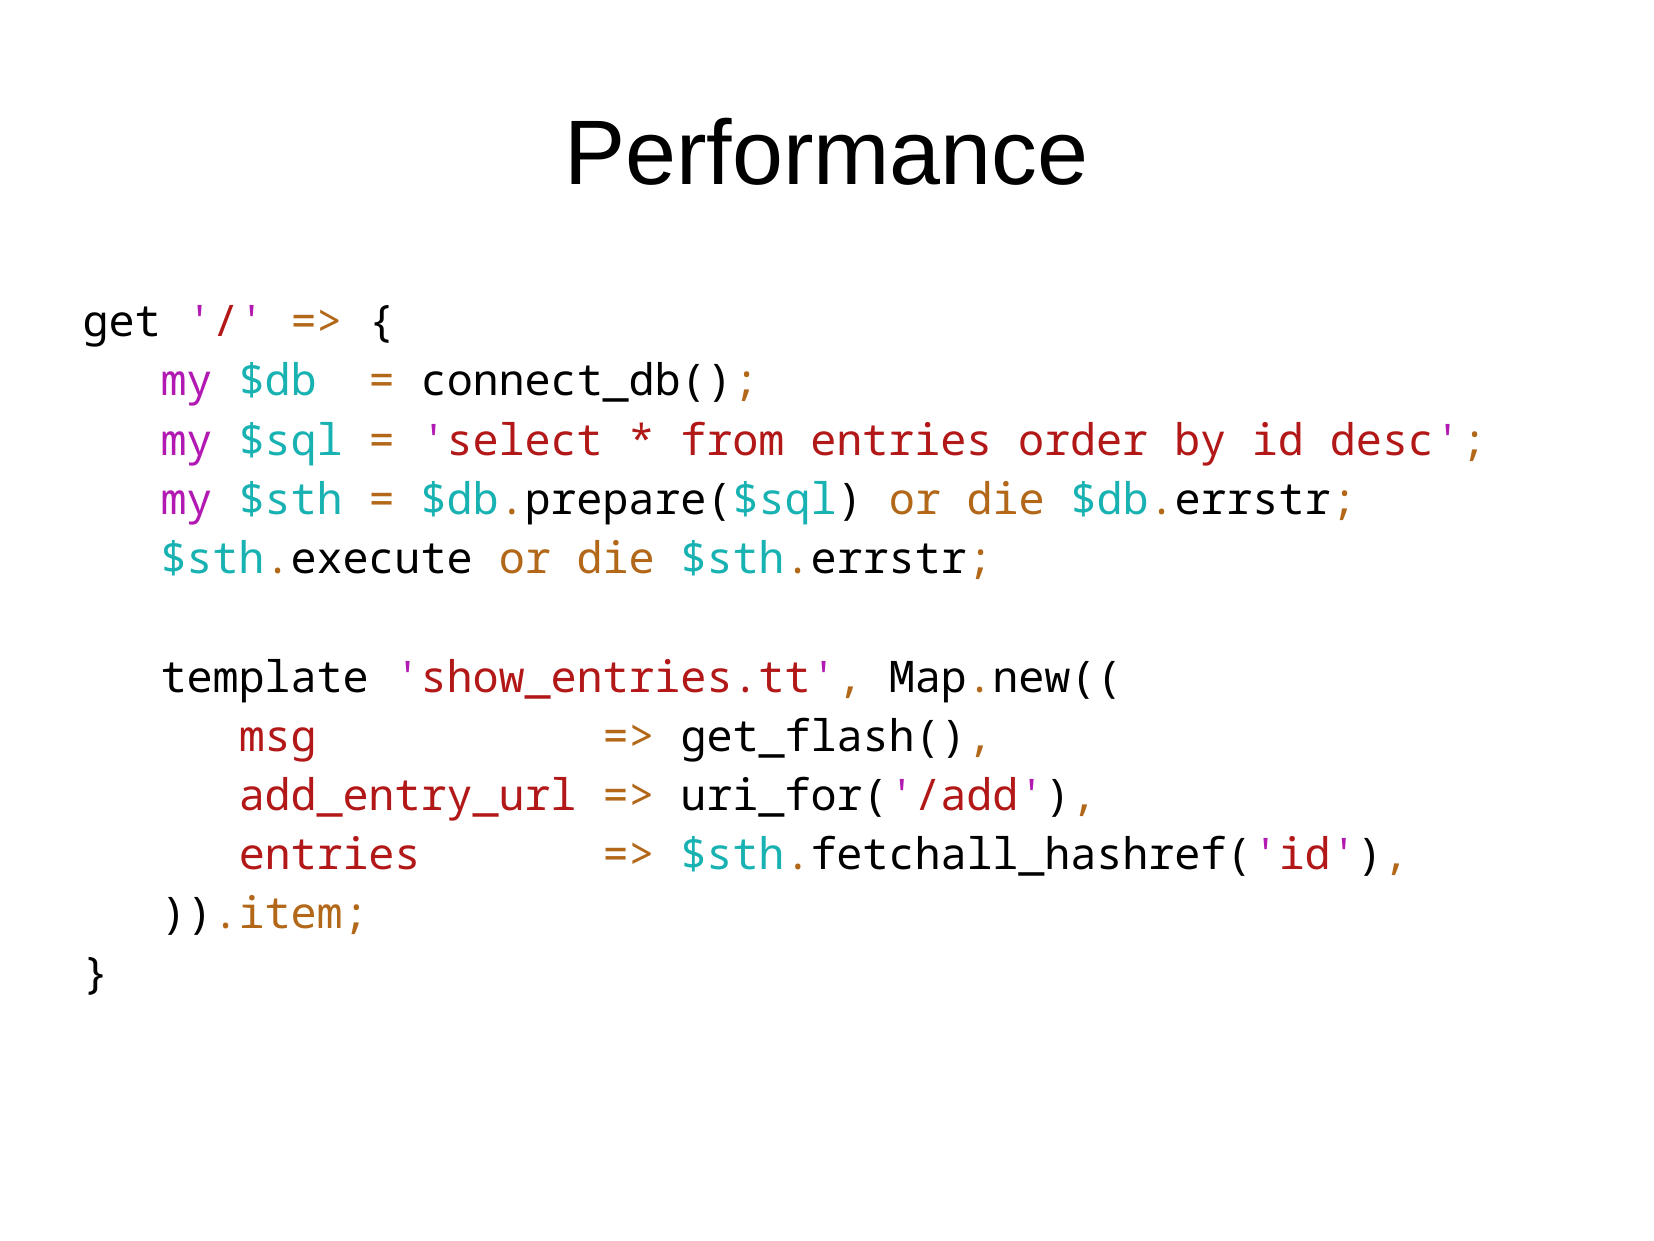

# Performance
get '/' => {
 my $db = connect_db();
 my $sql = 'select * from entries order by id desc';
 my $sth = $db.prepare($sql) or die $db.errstr;
 $sth.execute or die $sth.errstr;
 template 'show_entries.tt', Map.new((
 msg   => get_flash(),
 add_entry_url => uri_for('/add'),
 entries   => $sth.fetchall_hashref('id'),
 )).item;
}